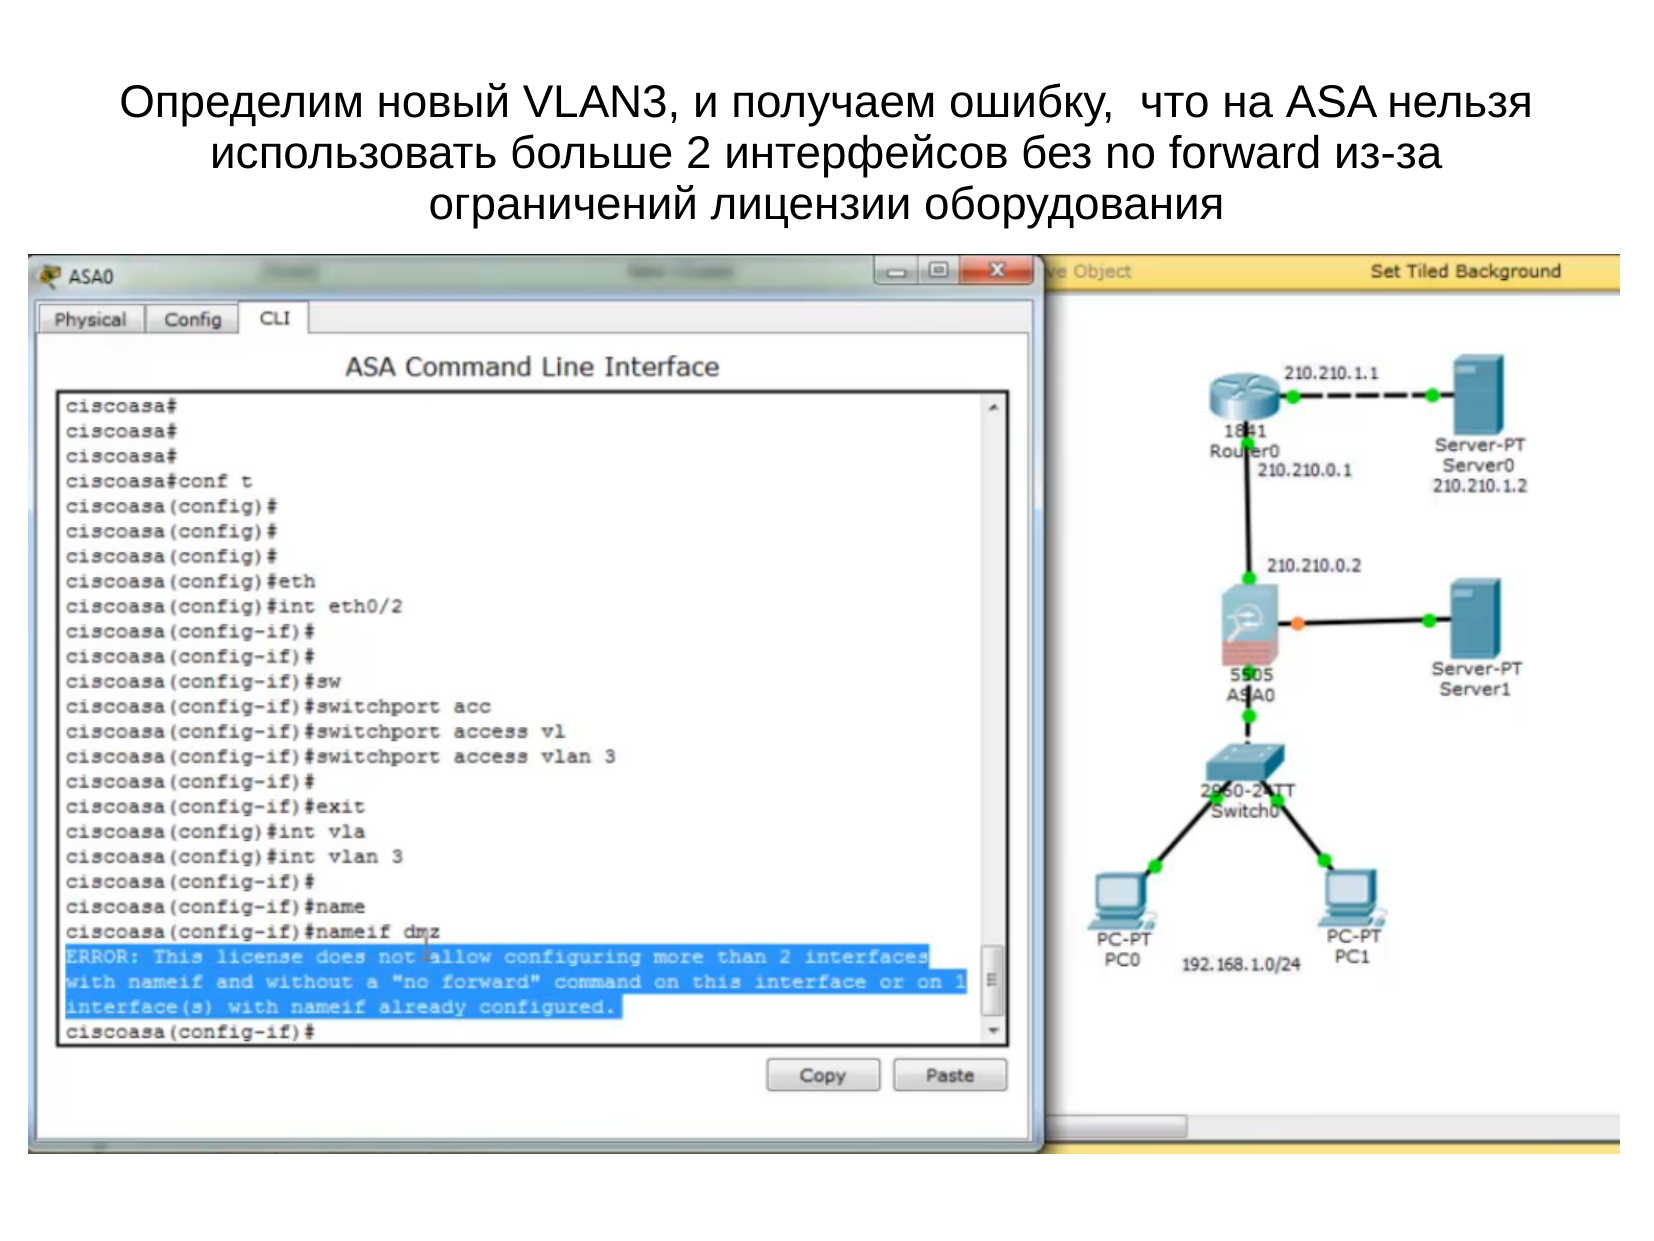

# Определим новый VLAN3, и получаем ошибку, что на ASA нельзя использовать больше 2 интерфейсов без no forward из-за ограничений лицензии оборудования